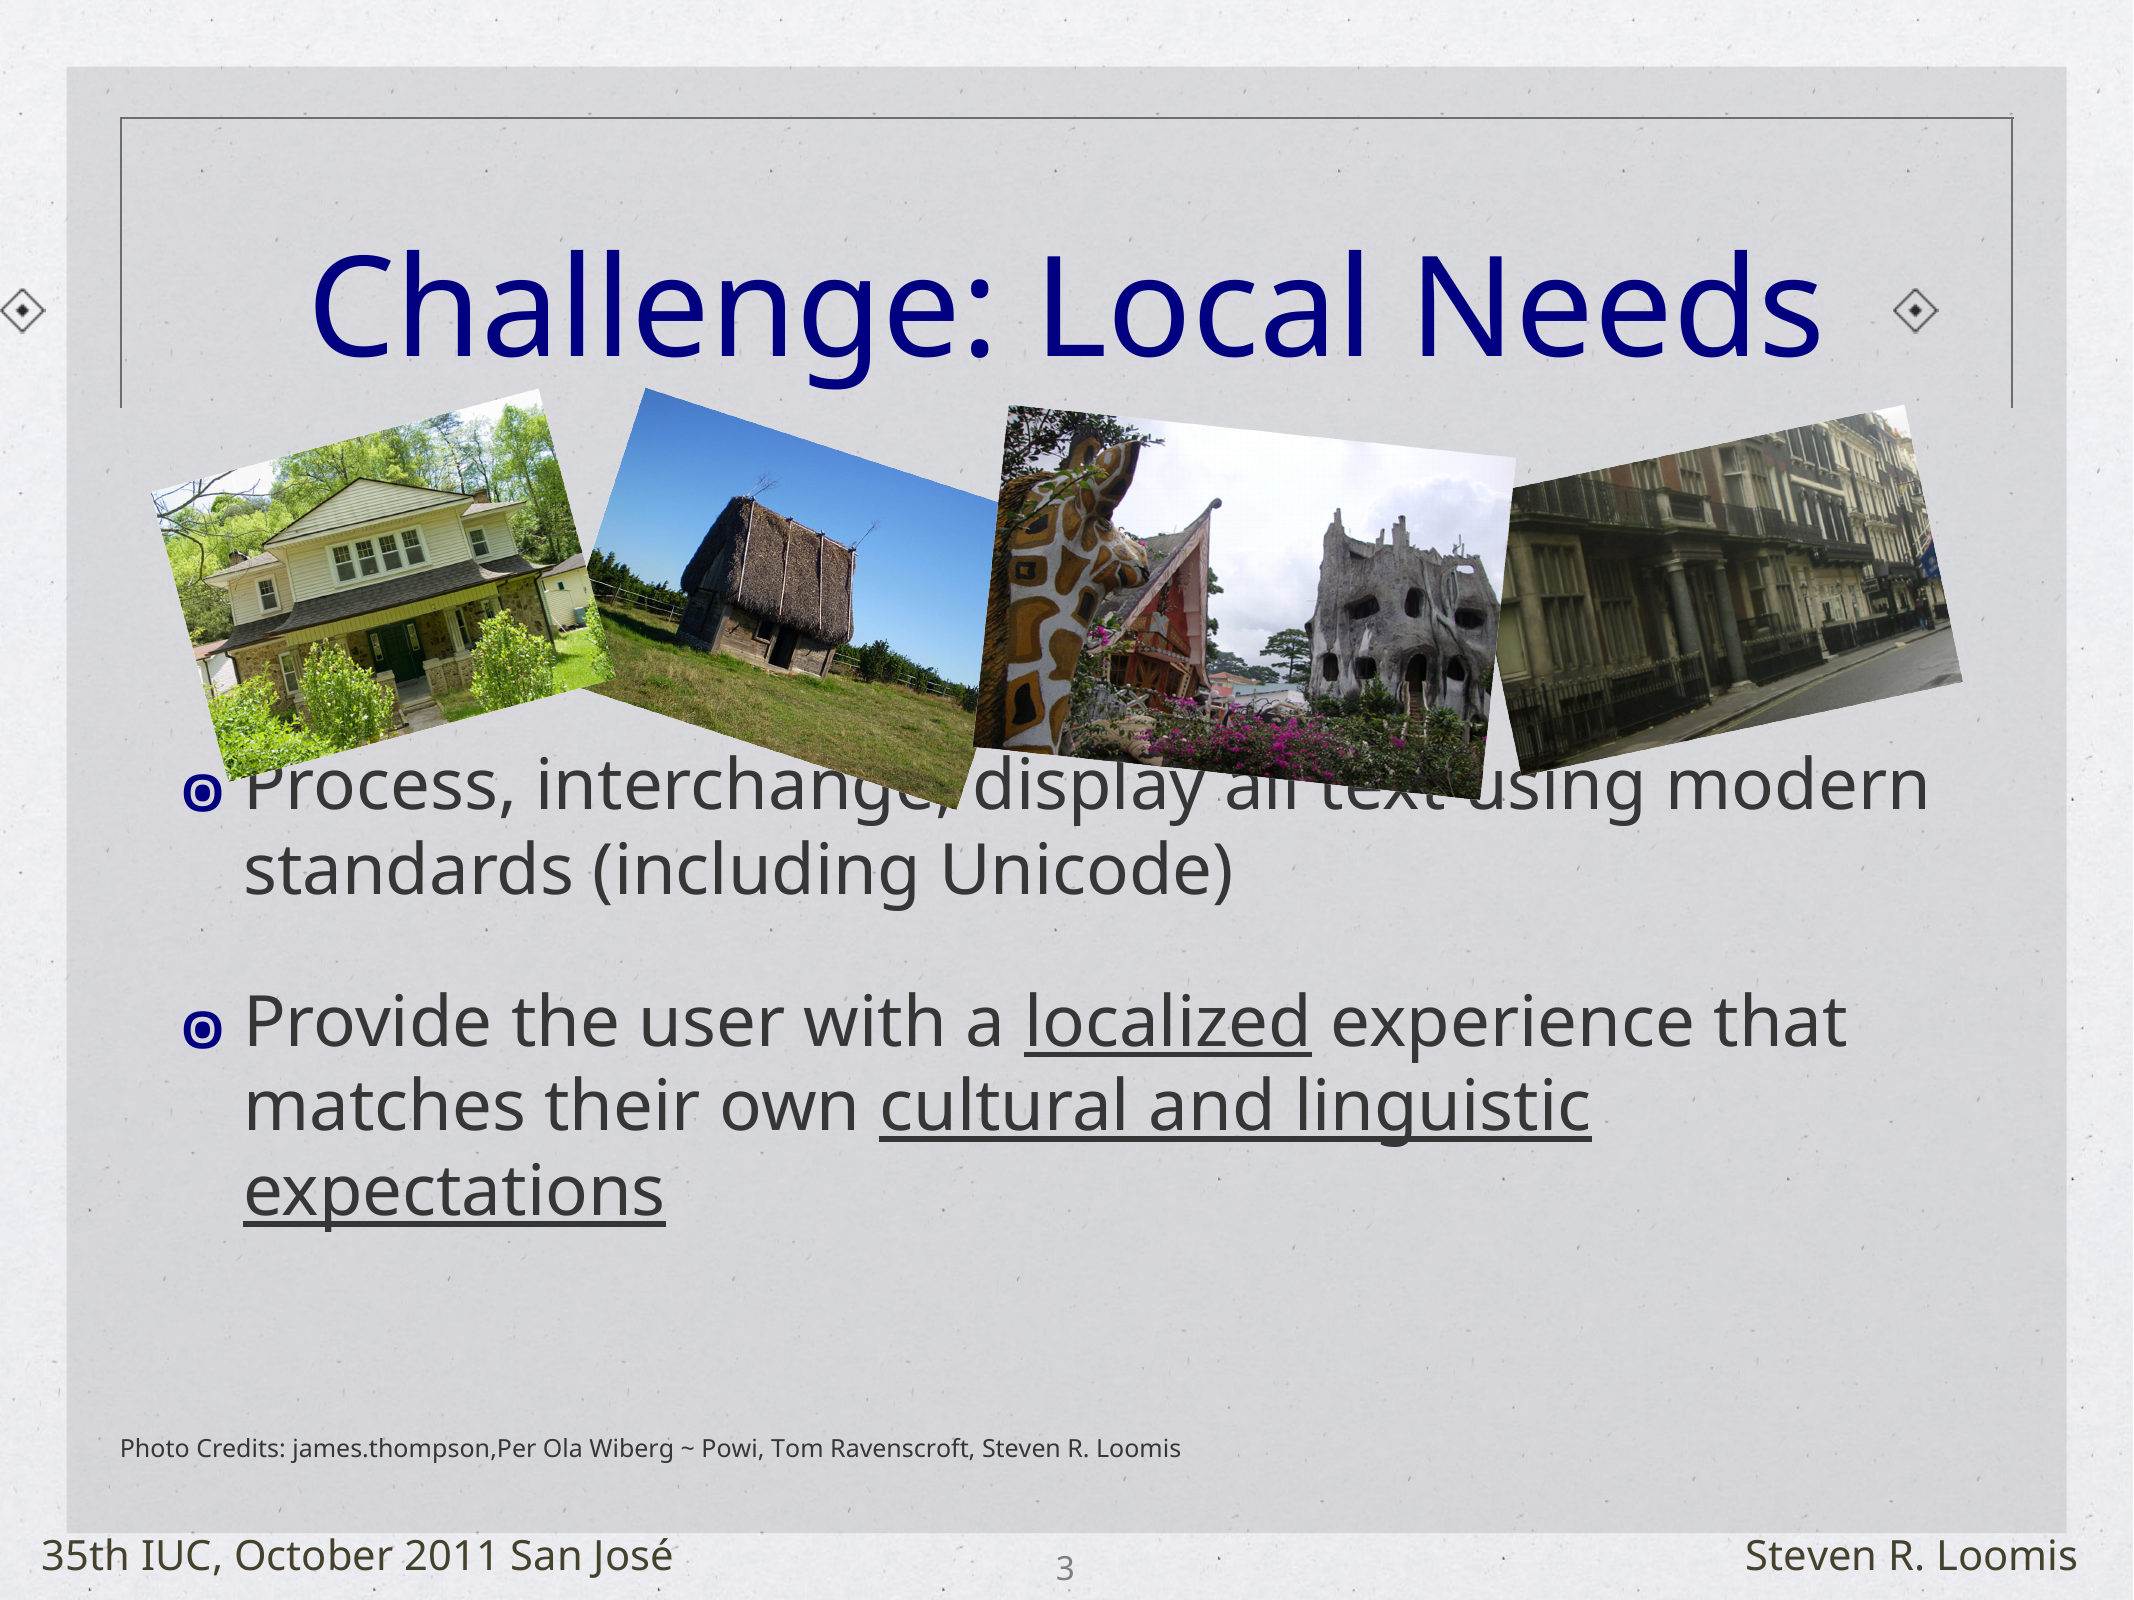

# Challenge: Local Needs
Process, interchange, display all text using modern standards (including Unicode)
Provide the user with a localized experience that matches their own cultural and linguistic expectations
Photo Credits: james.thompson,Per Ola Wiberg ~ Powi, Tom Ravenscroft, Steven R. Loomis
3